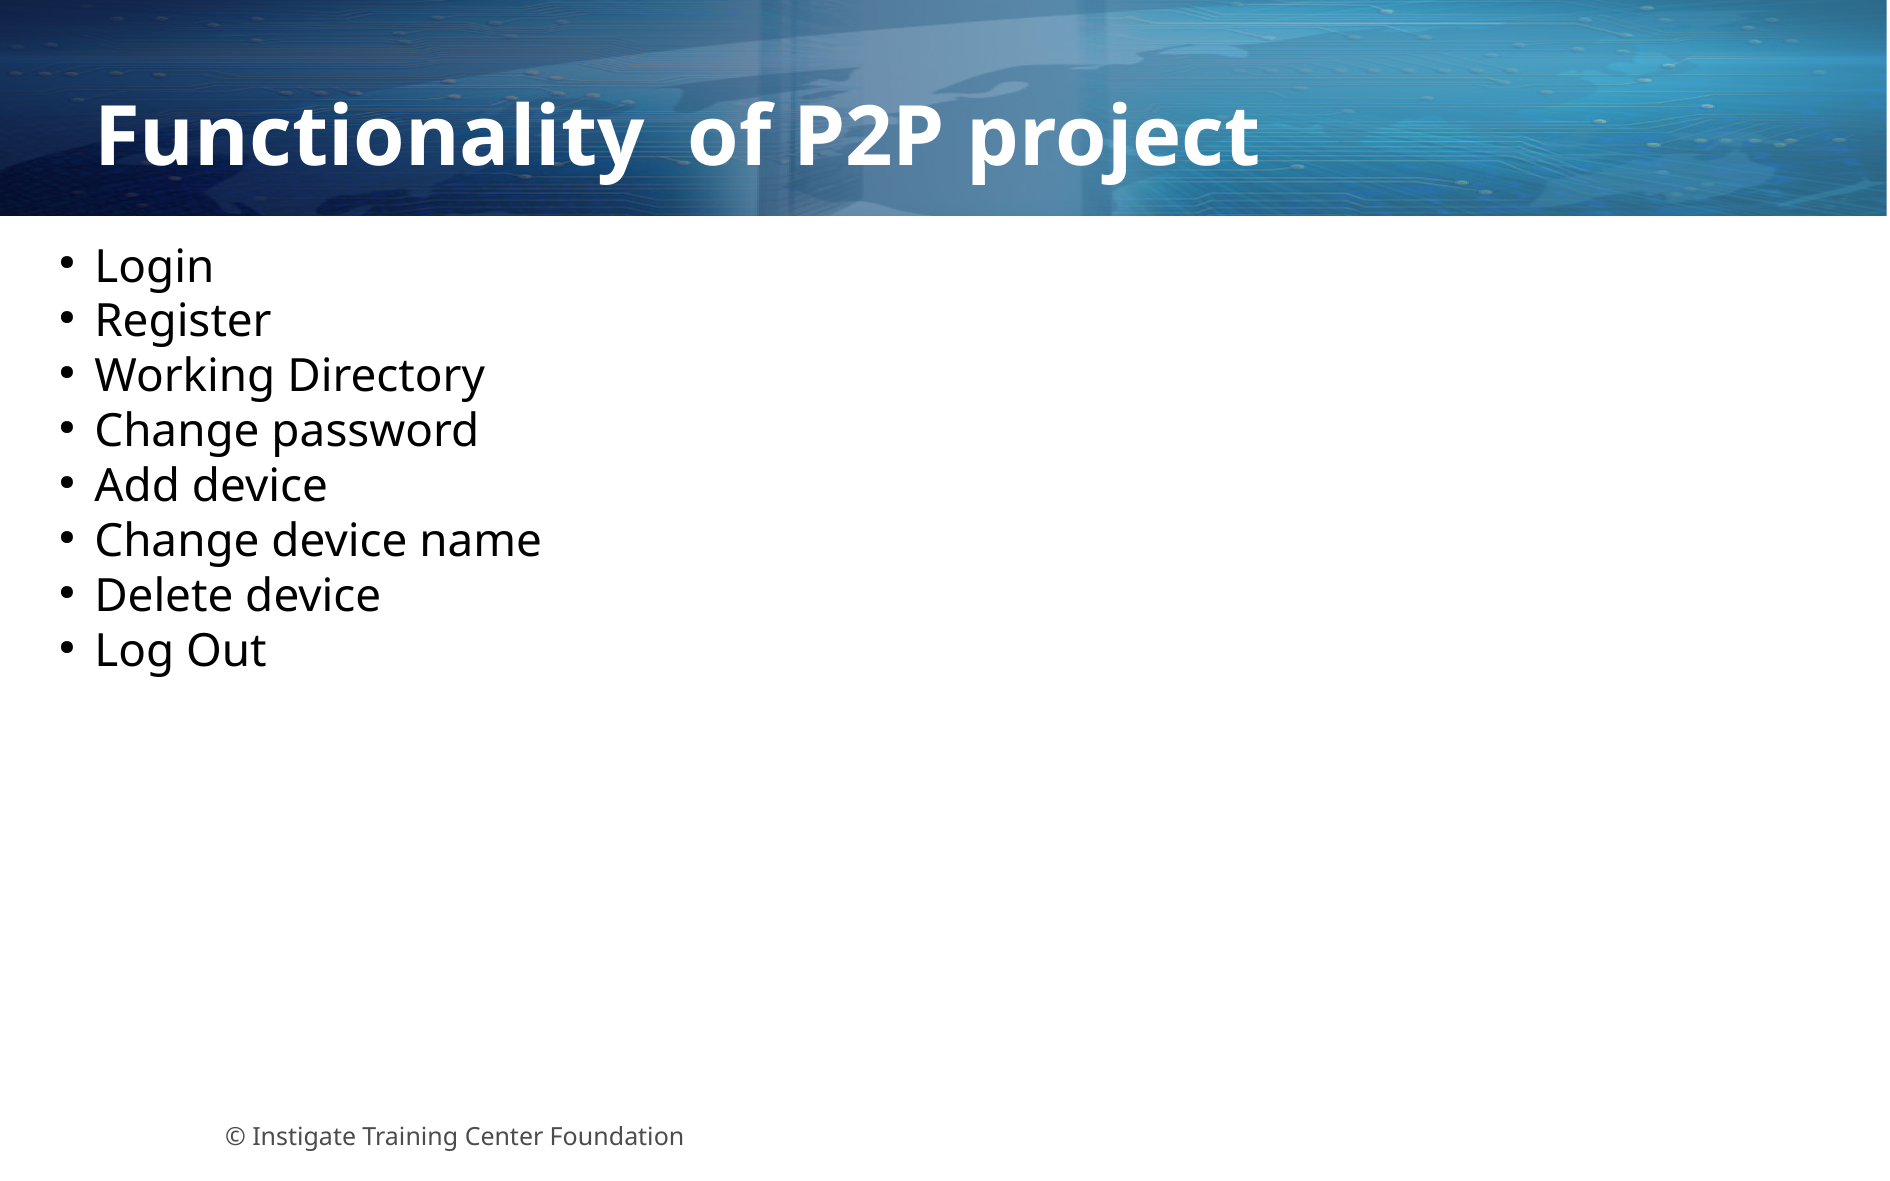

Functionality of P2P project
Login
Register
Working Directory
Change password
Add device
Change device name
Delete device
Log Out